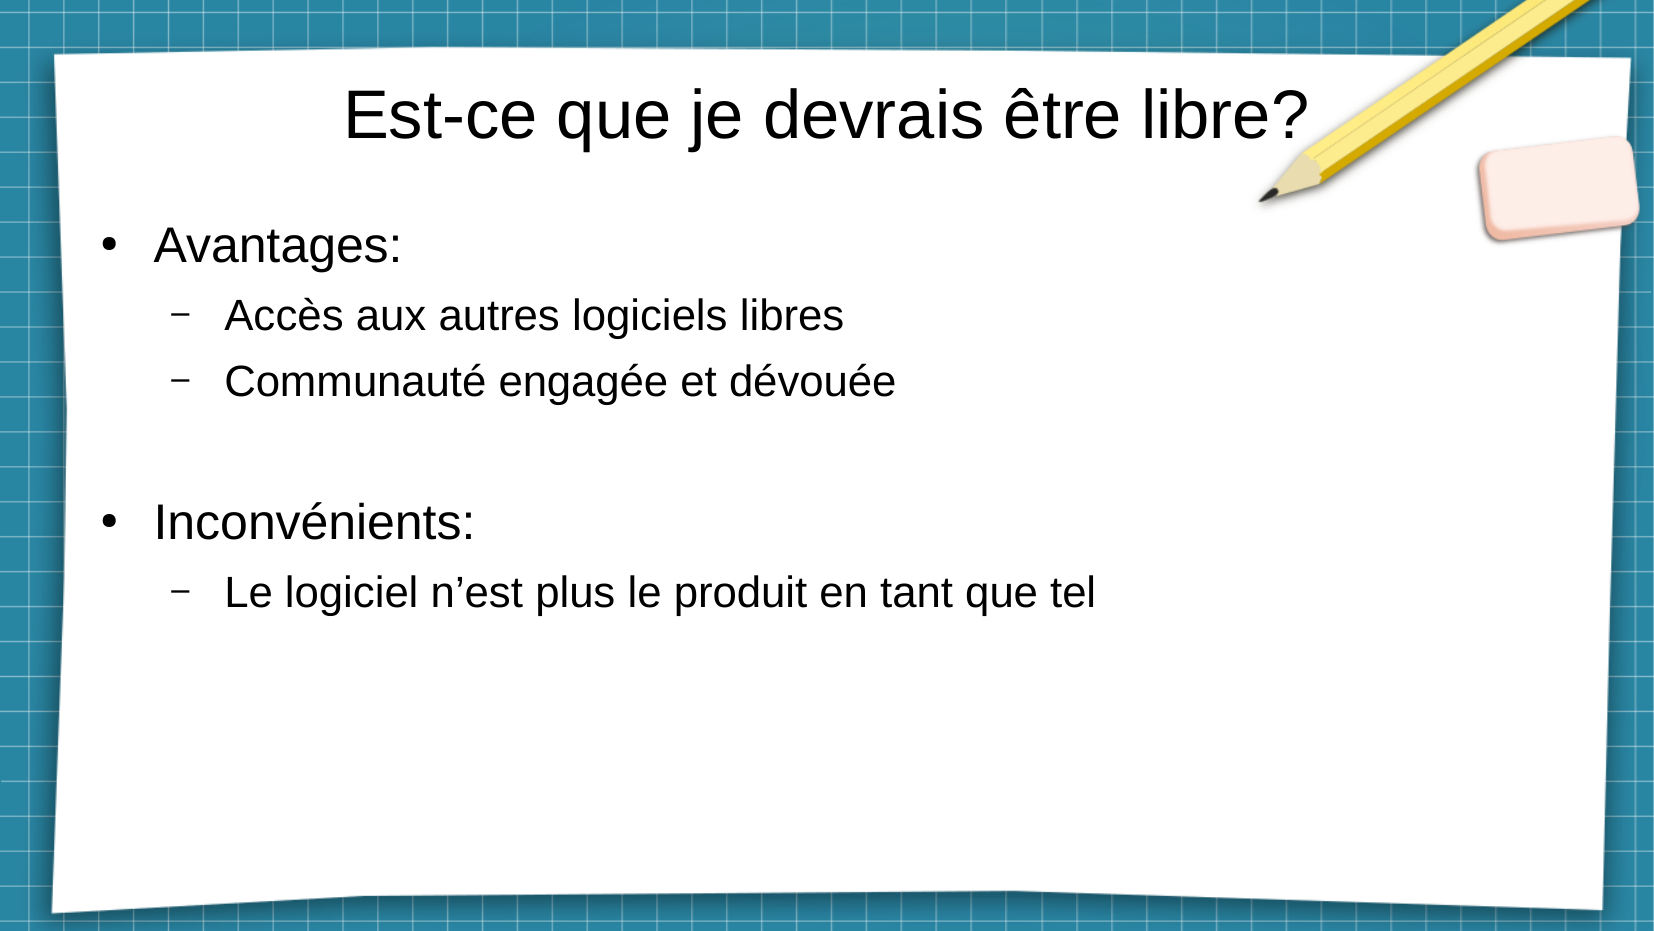

# Est-ce que je devrais être libre?
Avantages:
Accès aux autres logiciels libres
Communauté engagée et dévouée
Inconvénients:
Le logiciel n’est plus le produit en tant que tel